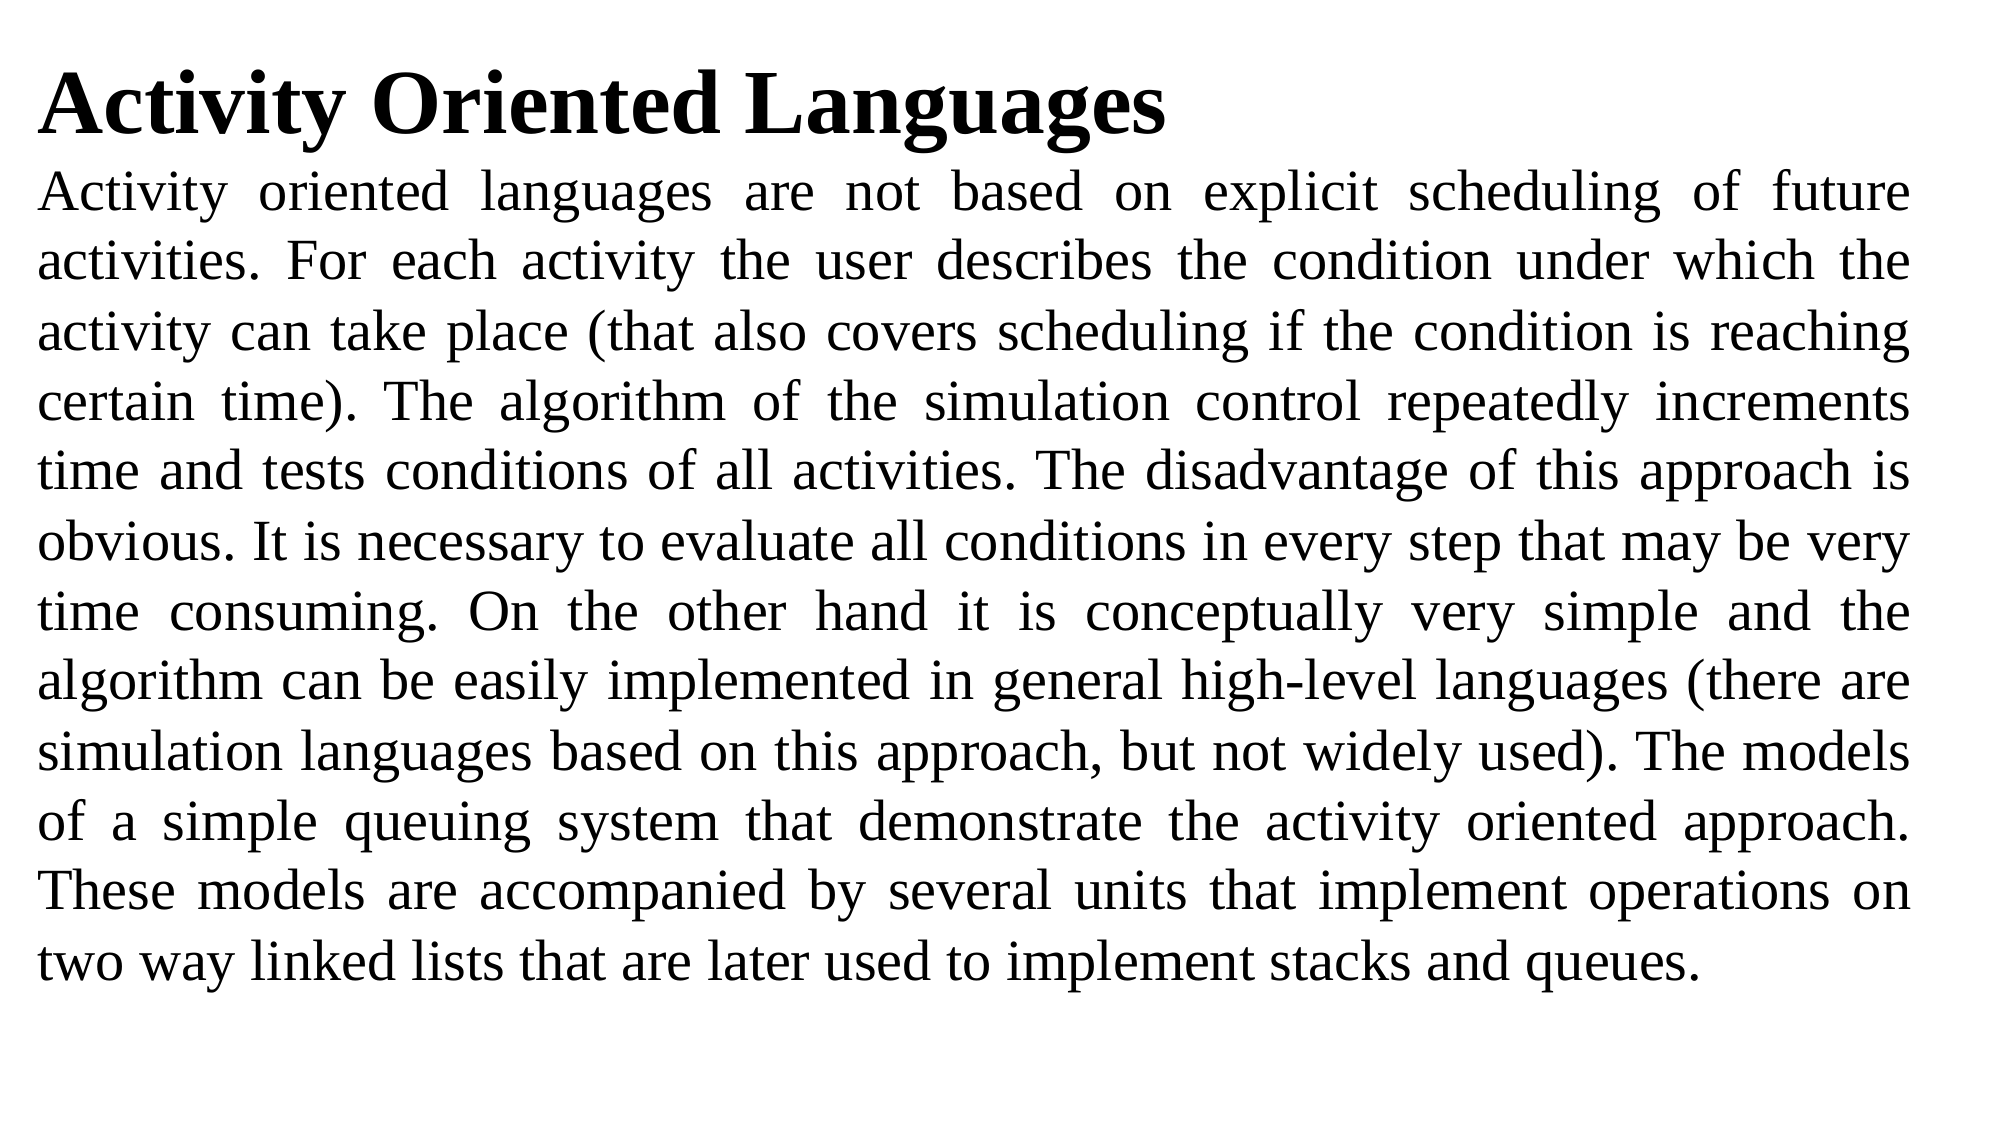

Activity Oriented Languages
Activity oriented languages are not based on explicit scheduling of future activities. For each activity the user describes the condition under which the activity can take place (that also covers scheduling if the condition is reaching certain time). The algorithm of the simulation control repeatedly increments time and tests conditions of all activities. The disadvantage of this approach is obvious. It is necessary to evaluate all conditions in every step that may be very time consuming. On the other hand it is conceptually very simple and the algorithm can be easily implemented in general high-level languages (there are simulation languages based on this approach, but not widely used). The models of a simple queuing system that demonstrate the activity oriented approach. These models are accompanied by several units that implement operations on two way linked lists that are later used to implement stacks and queues.